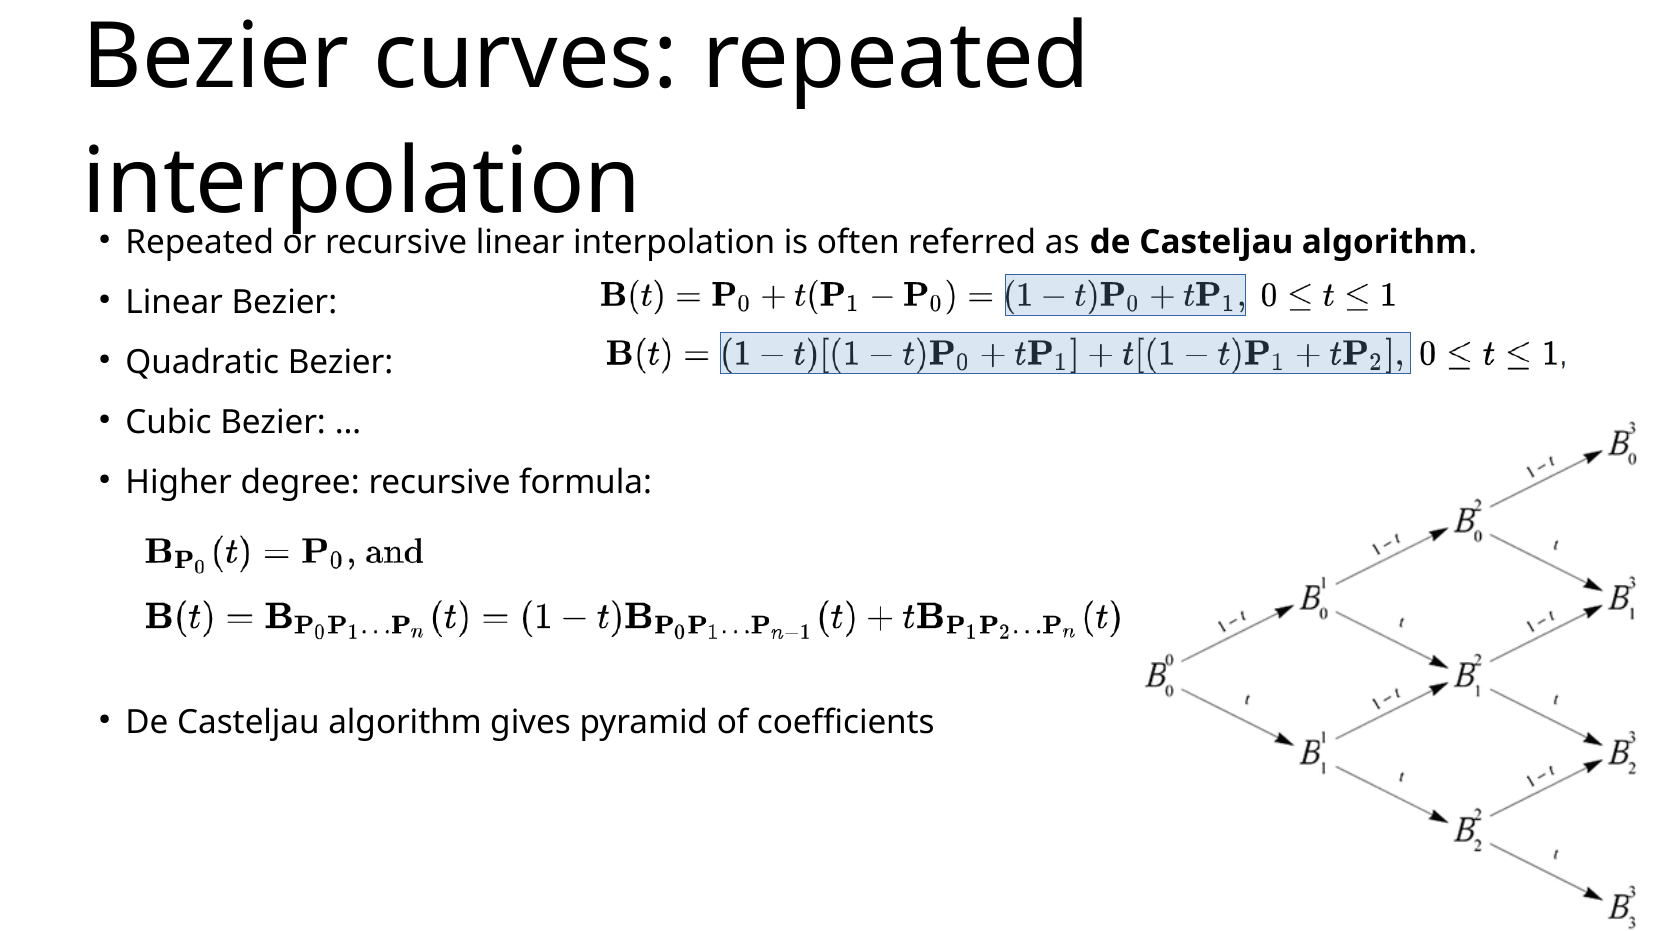

# Bezier curves: repeated interpolation
Repeated or recursive linear interpolation is often referred as de Casteljau algorithm.
Linear Bezier:
Quadratic Bezier:
Cubic Bezier: …
Higher degree: recursive formula:
De Casteljau algorithm gives pyramid of coefficients